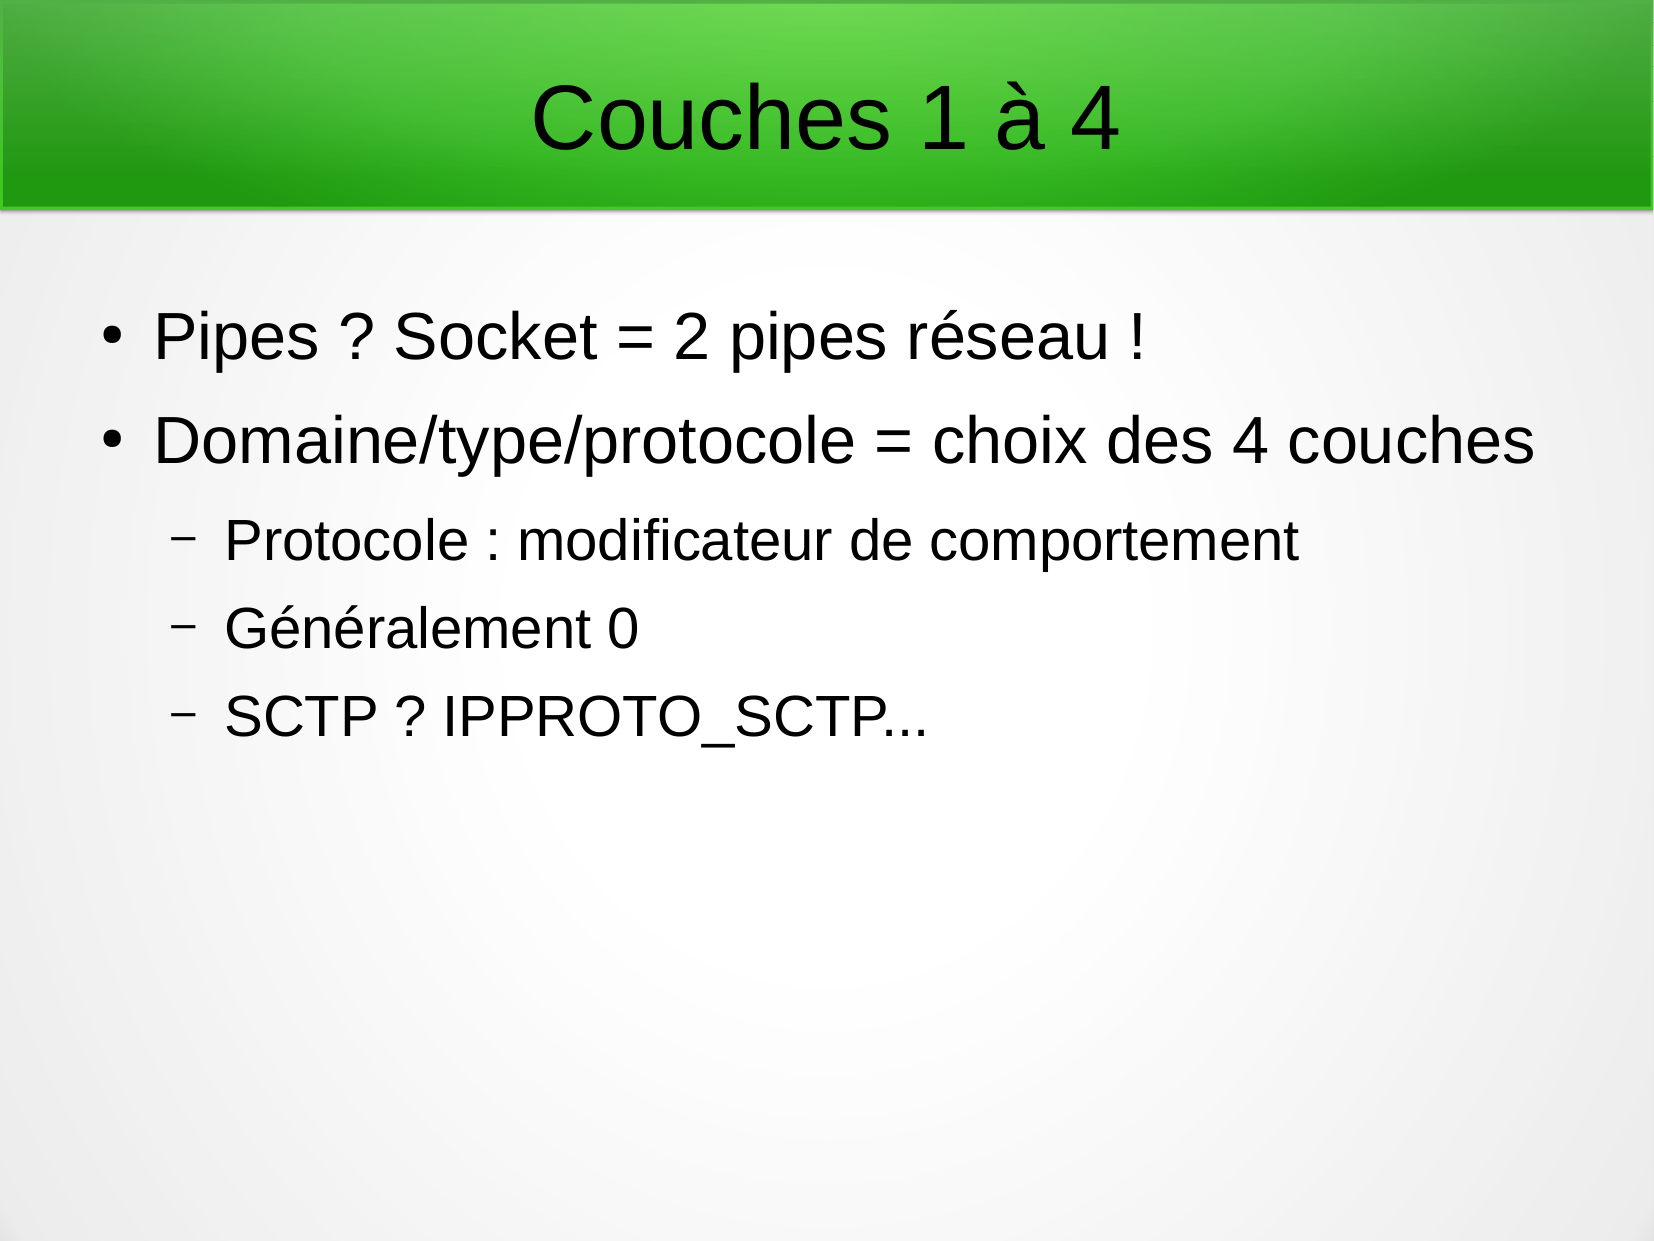

# Couches 1 à 4
Pipes ? Socket = 2 pipes réseau !
Domaine/type/protocole = choix des 4 couches
Protocole : modificateur de comportement
Généralement 0
SCTP ? IPPROTO_SCTP...